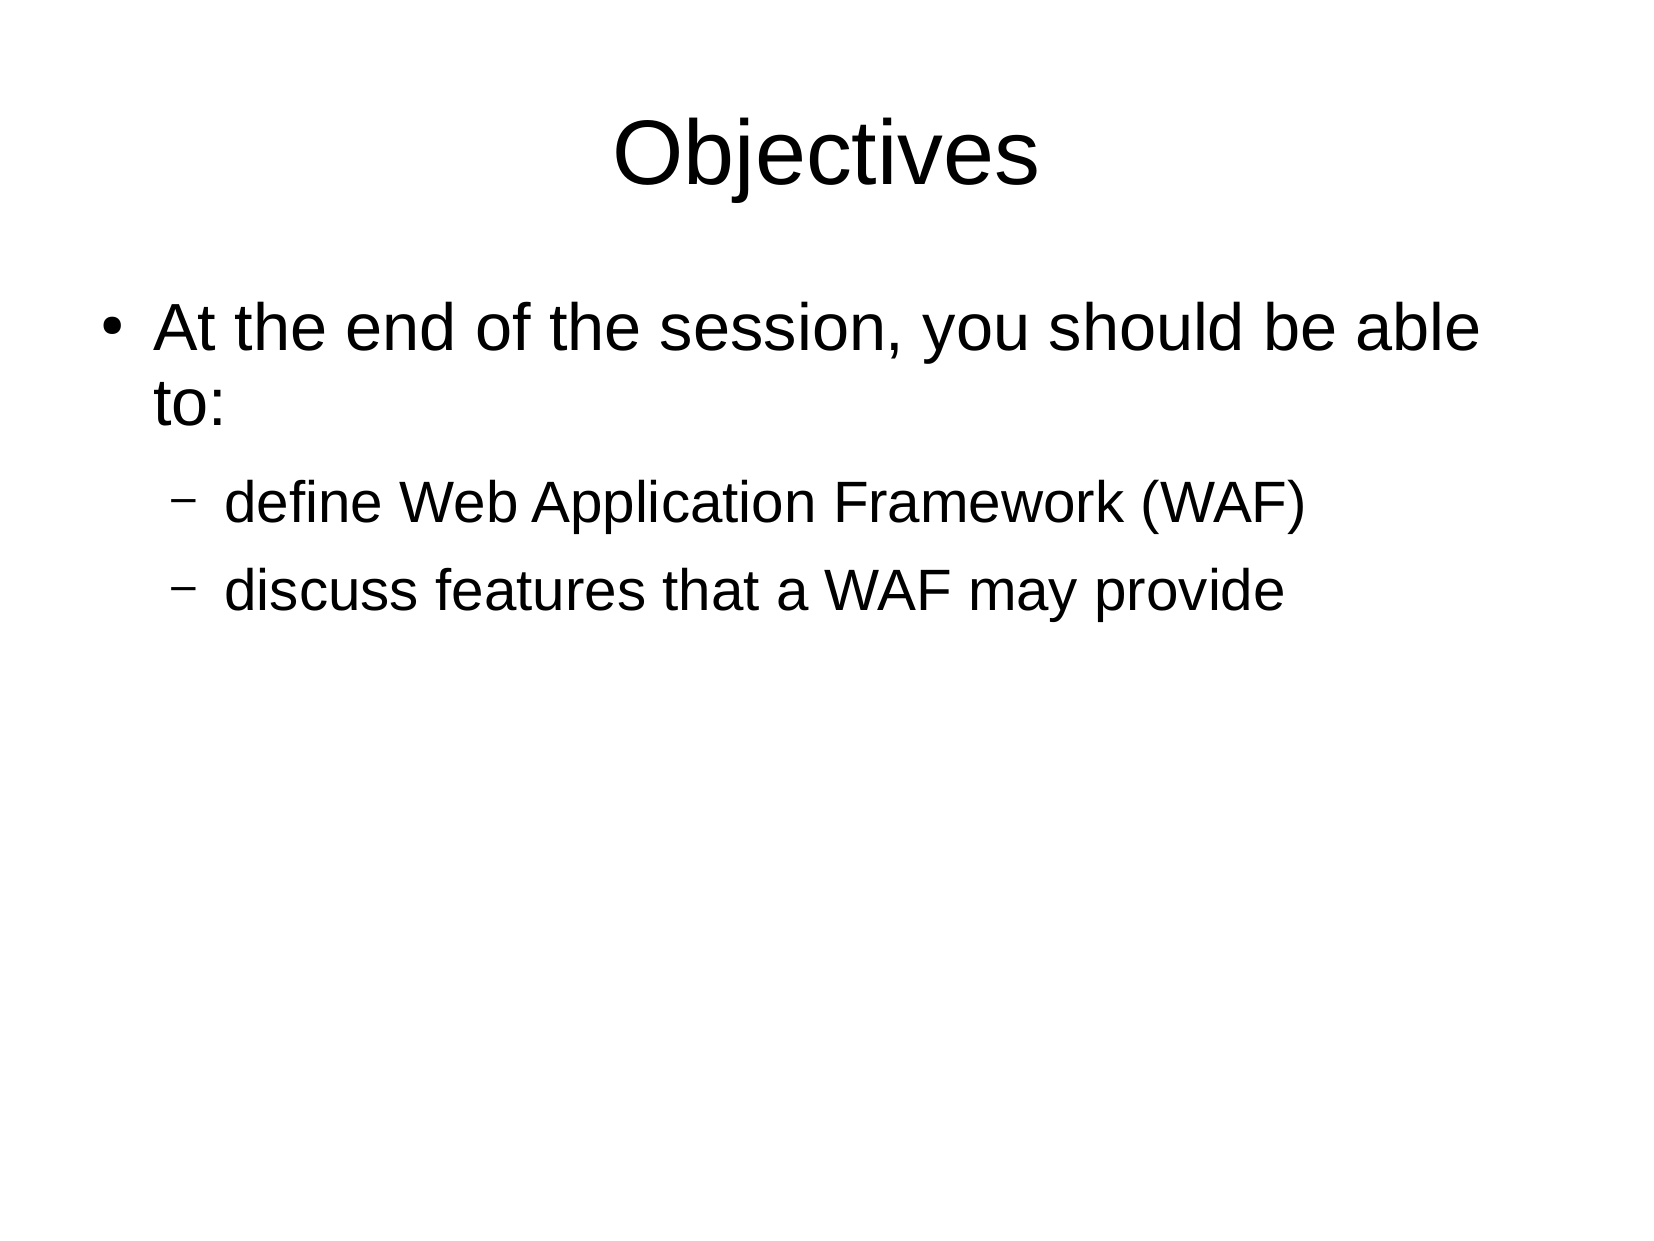

# Objectives
At the end of the session, you should be able to:
define Web Application Framework (WAF)
discuss features that a WAF may provide